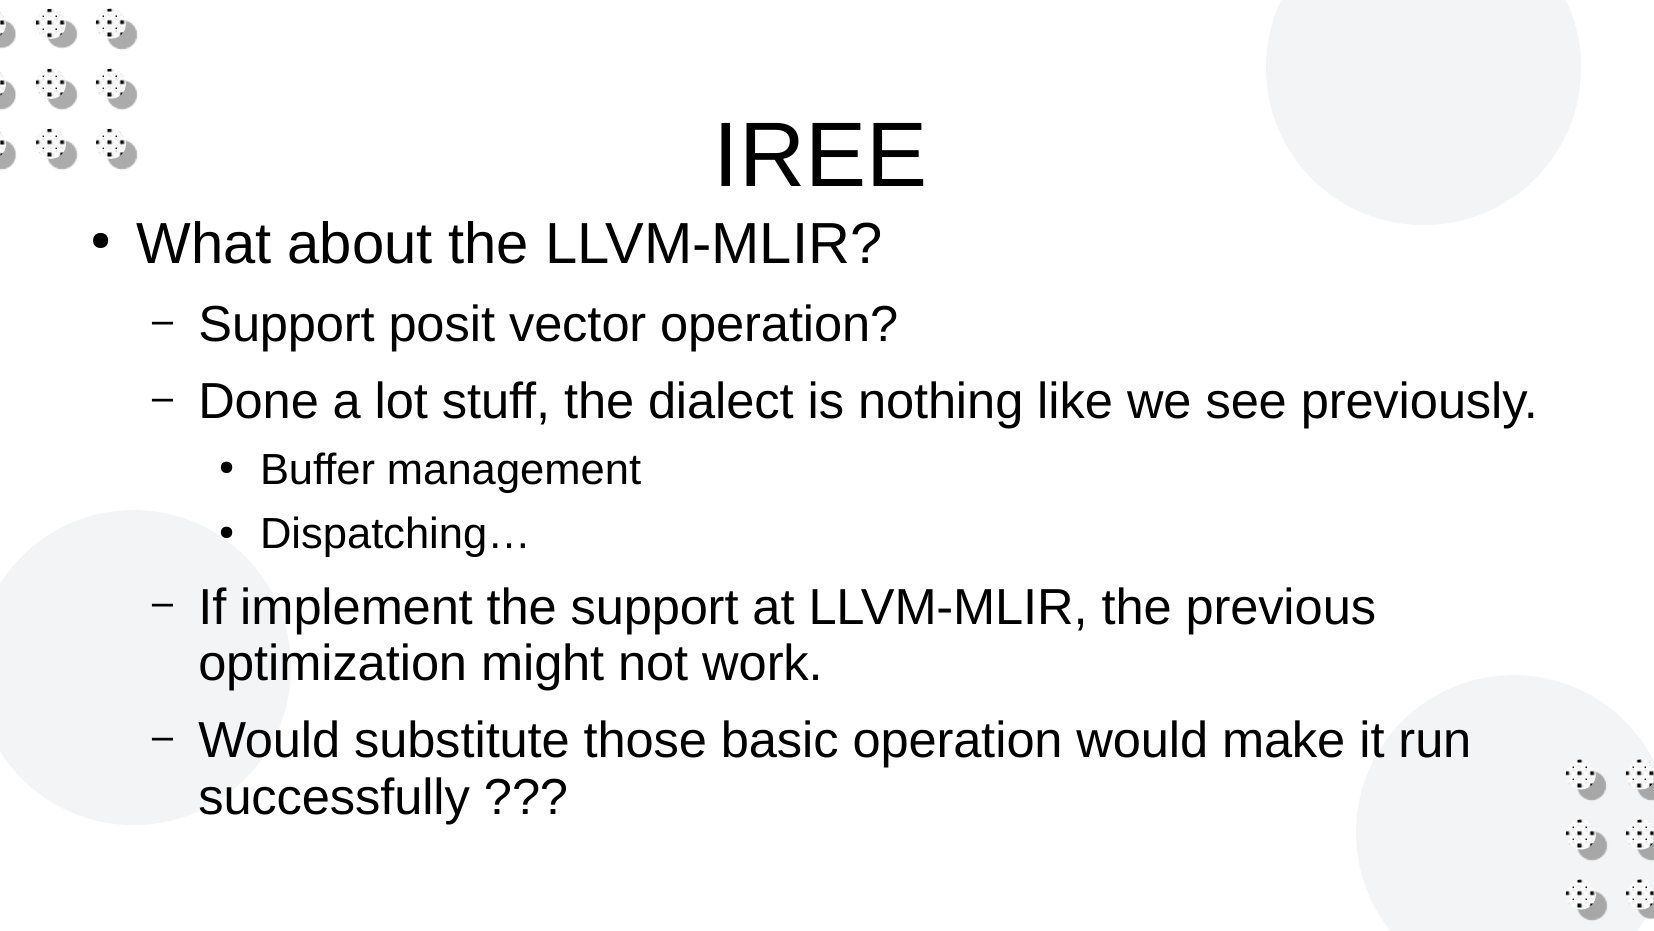

# IREE
What about the LLVM-MLIR?
Support posit vector operation?
Done a lot stuff, the dialect is nothing like we see previously.
Buffer management
Dispatching…
If implement the support at LLVM-MLIR, the previous optimization might not work.
Would substitute those basic operation would make it run successfully ???